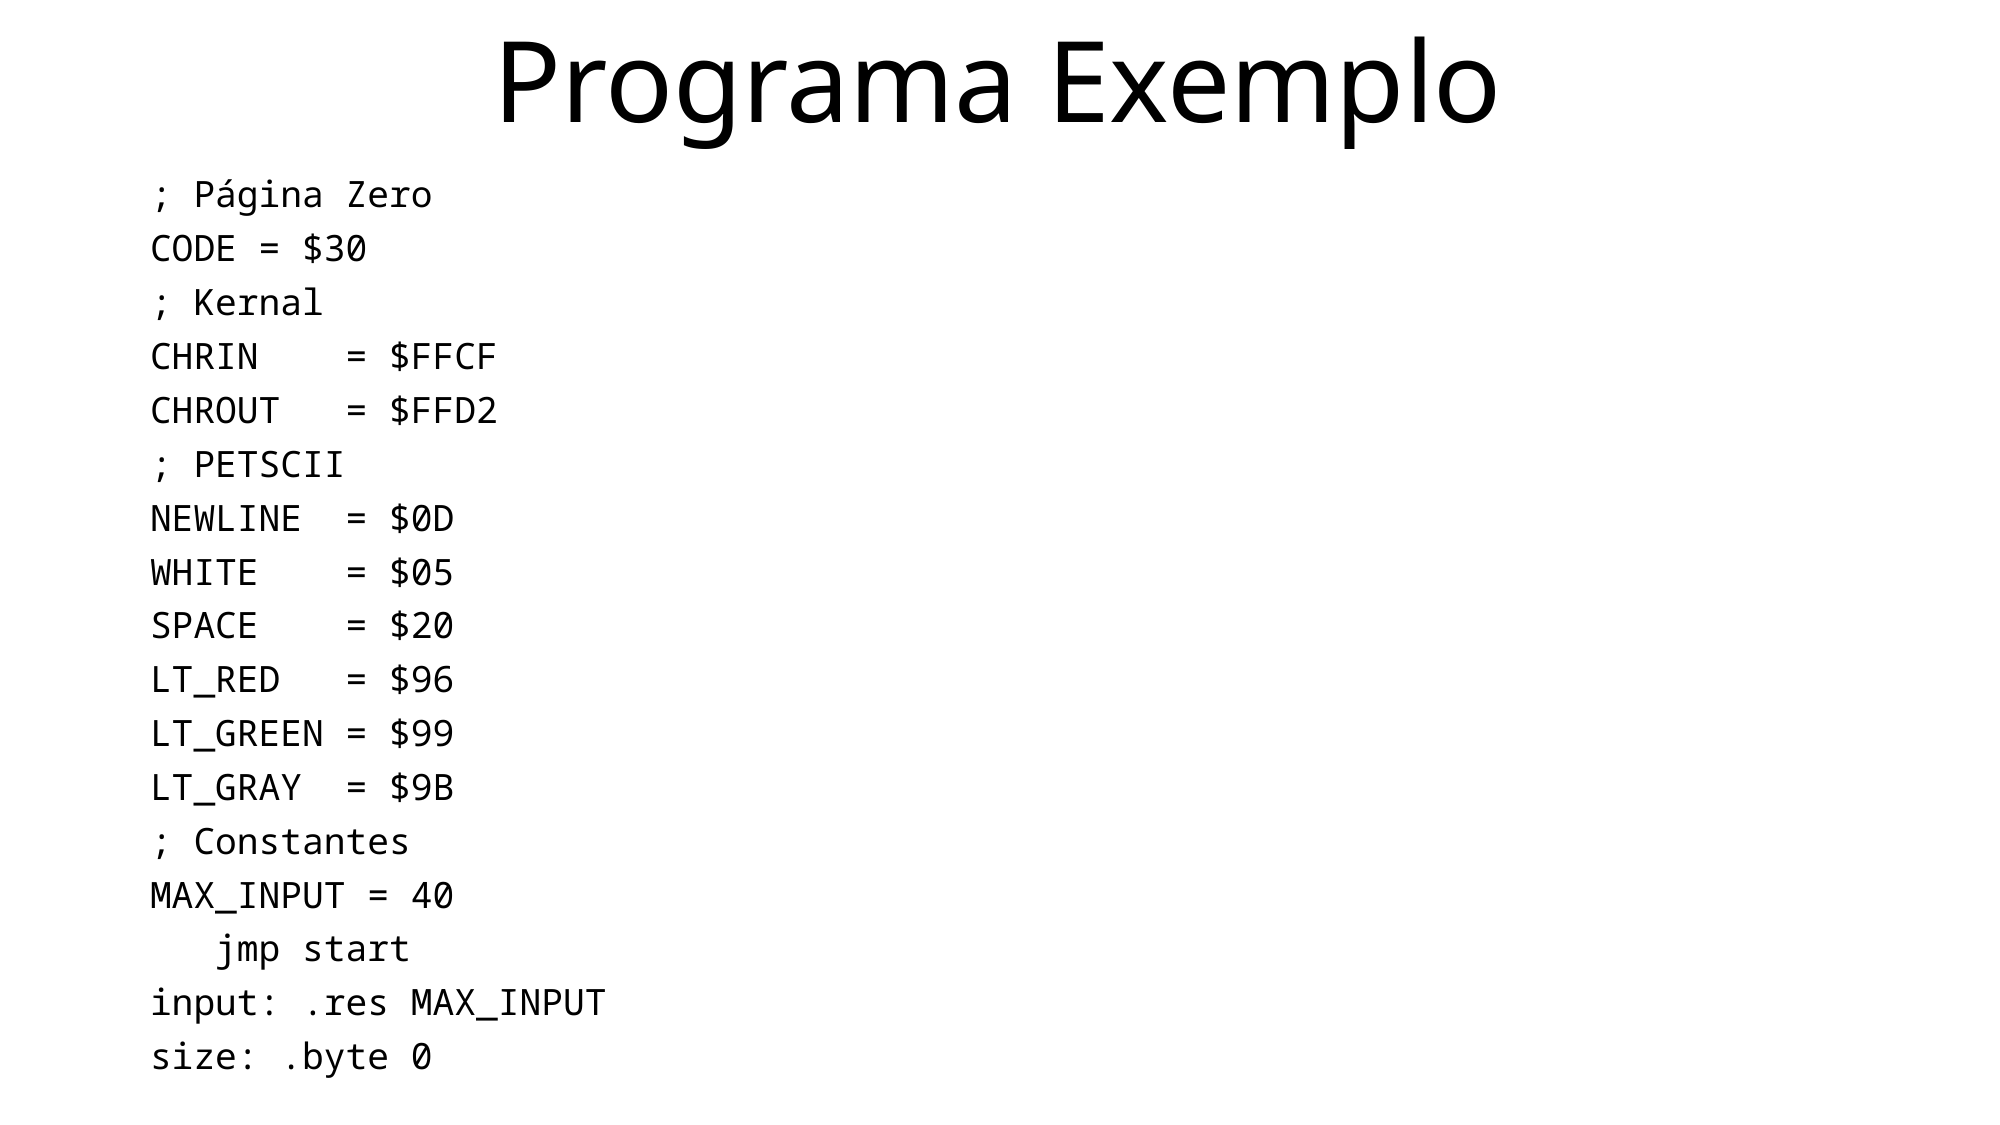

Programa Exemplo
# ; Página Zero
CODE = $30
; Kernal
CHRIN = $FFCF
CHROUT = $FFD2
; PETSCII
NEWLINE = $0D
WHITE = $05
SPACE = $20
LT_RED = $96
LT_GREEN = $99
LT_GRAY = $9B
; Constantes
MAX_INPUT = 40
 jmp start
input: .res MAX_INPUT
size: .byte 0